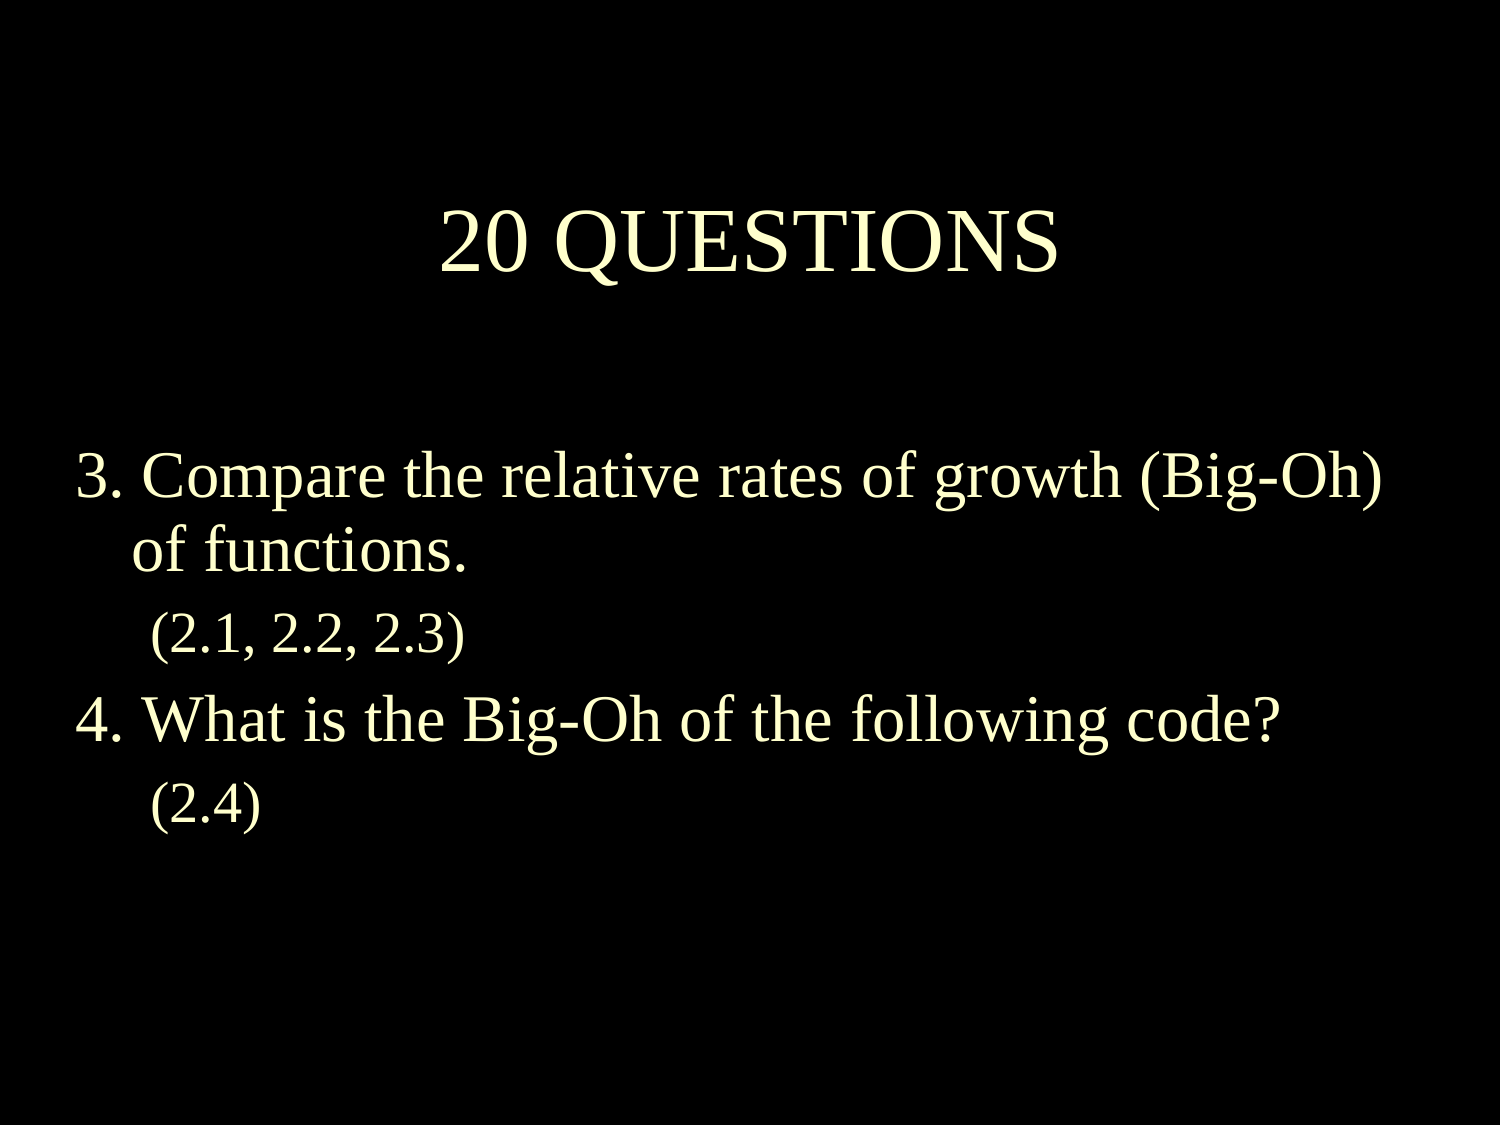

# 20 QUESTIONS
3. Compare the relative rates of growth (Big-Oh) of functions.
(2.1, 2.2, 2.3)
4. What is the Big-Oh of the following code?
(2.4)